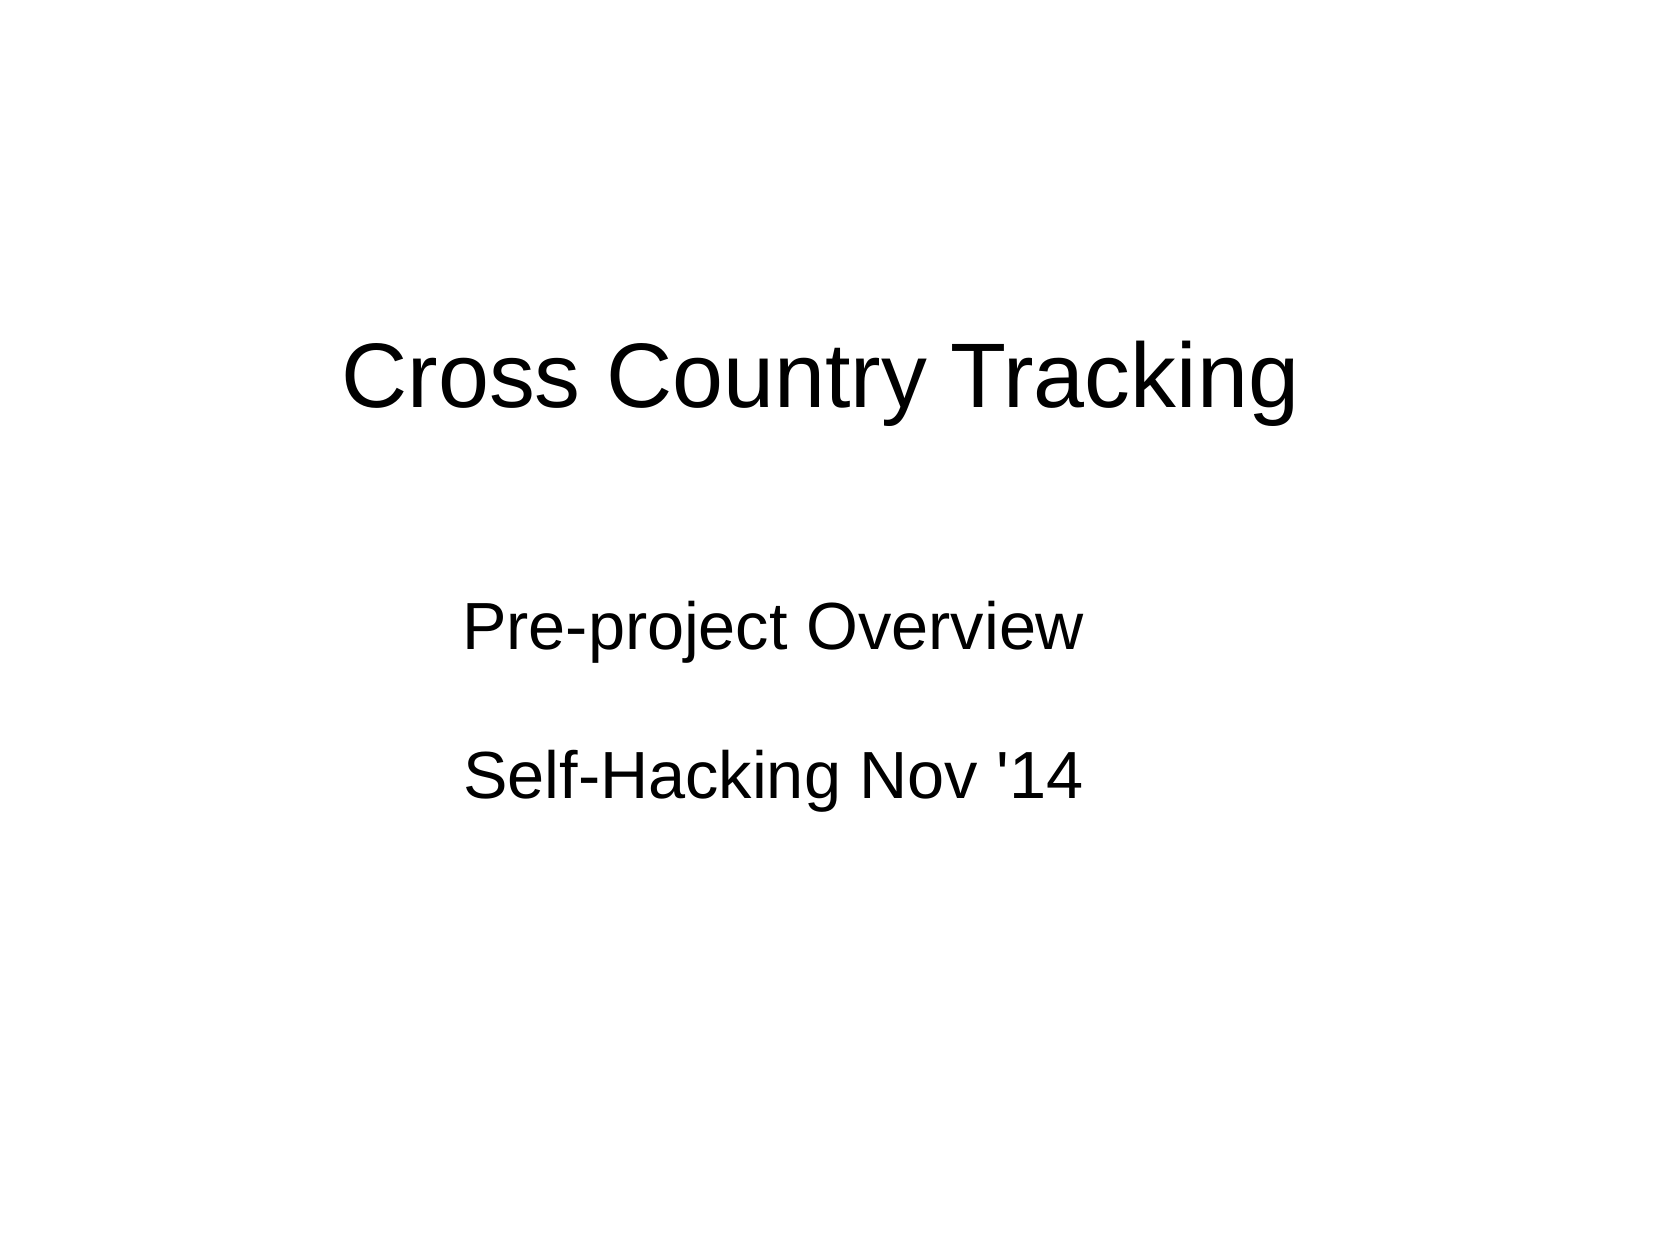

# Cross Country Tracking
Pre-project Overview
Self-Hacking Nov '14